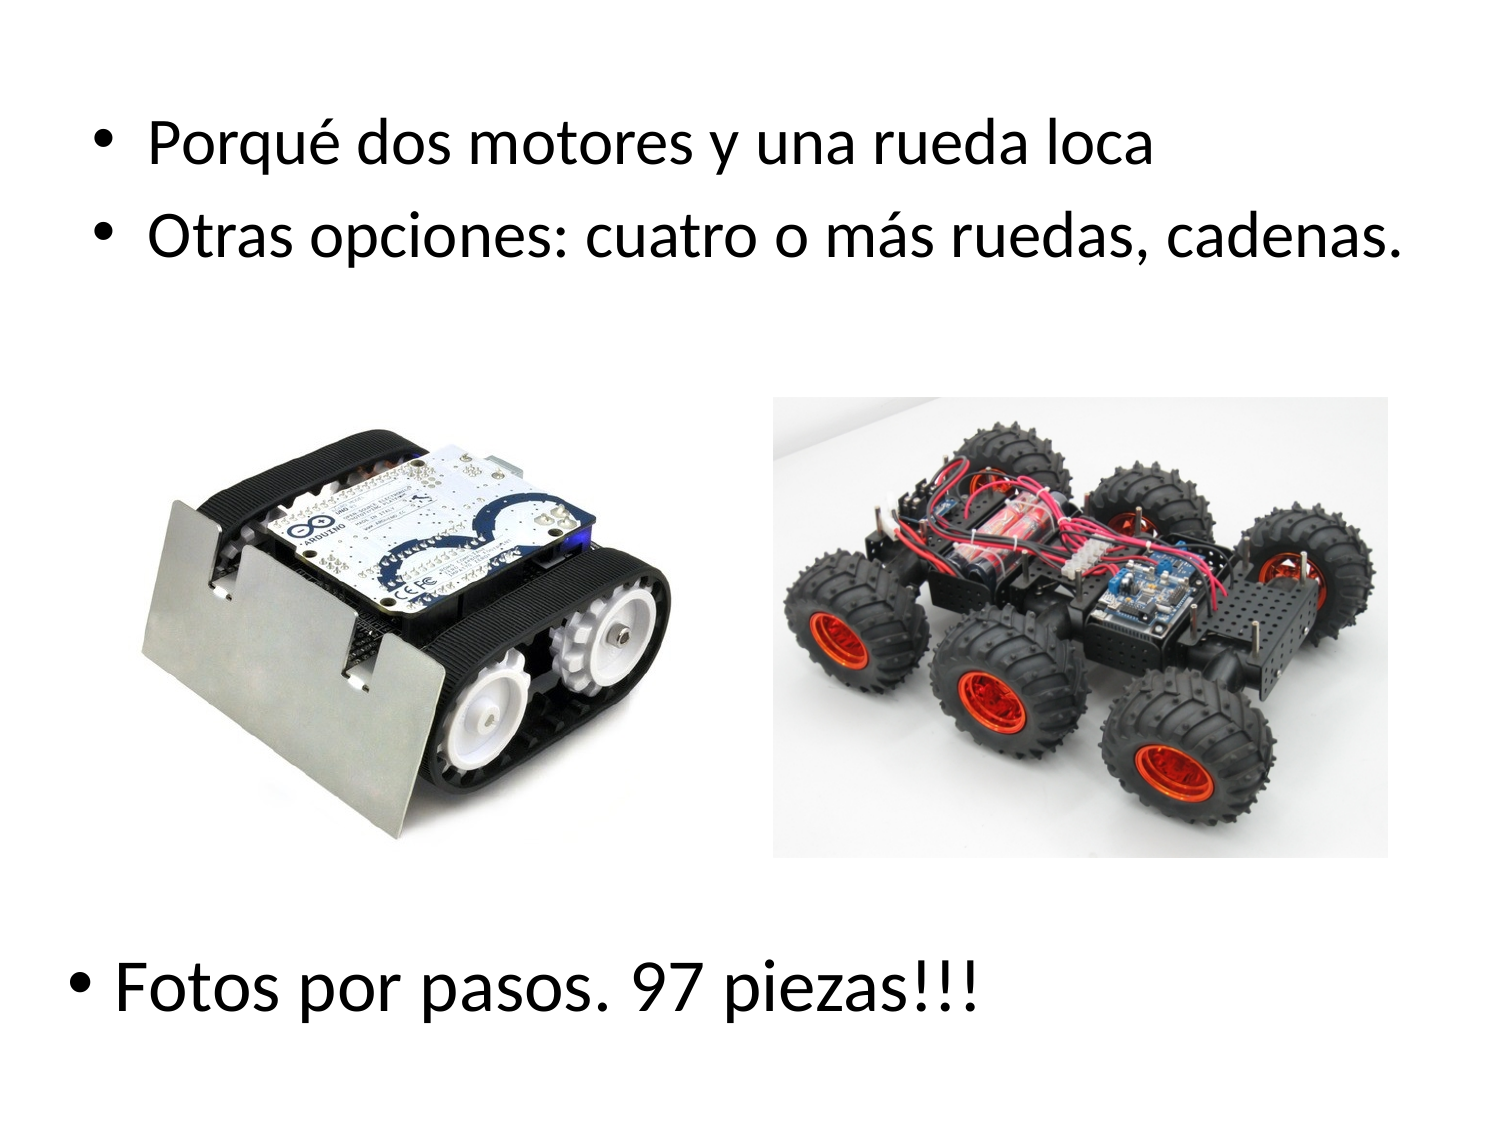

# Porqué dos motores y una rueda loca
Otras opciones: cuatro o más ruedas, cadenas.
Fotos por pasos. 97 piezas!!!